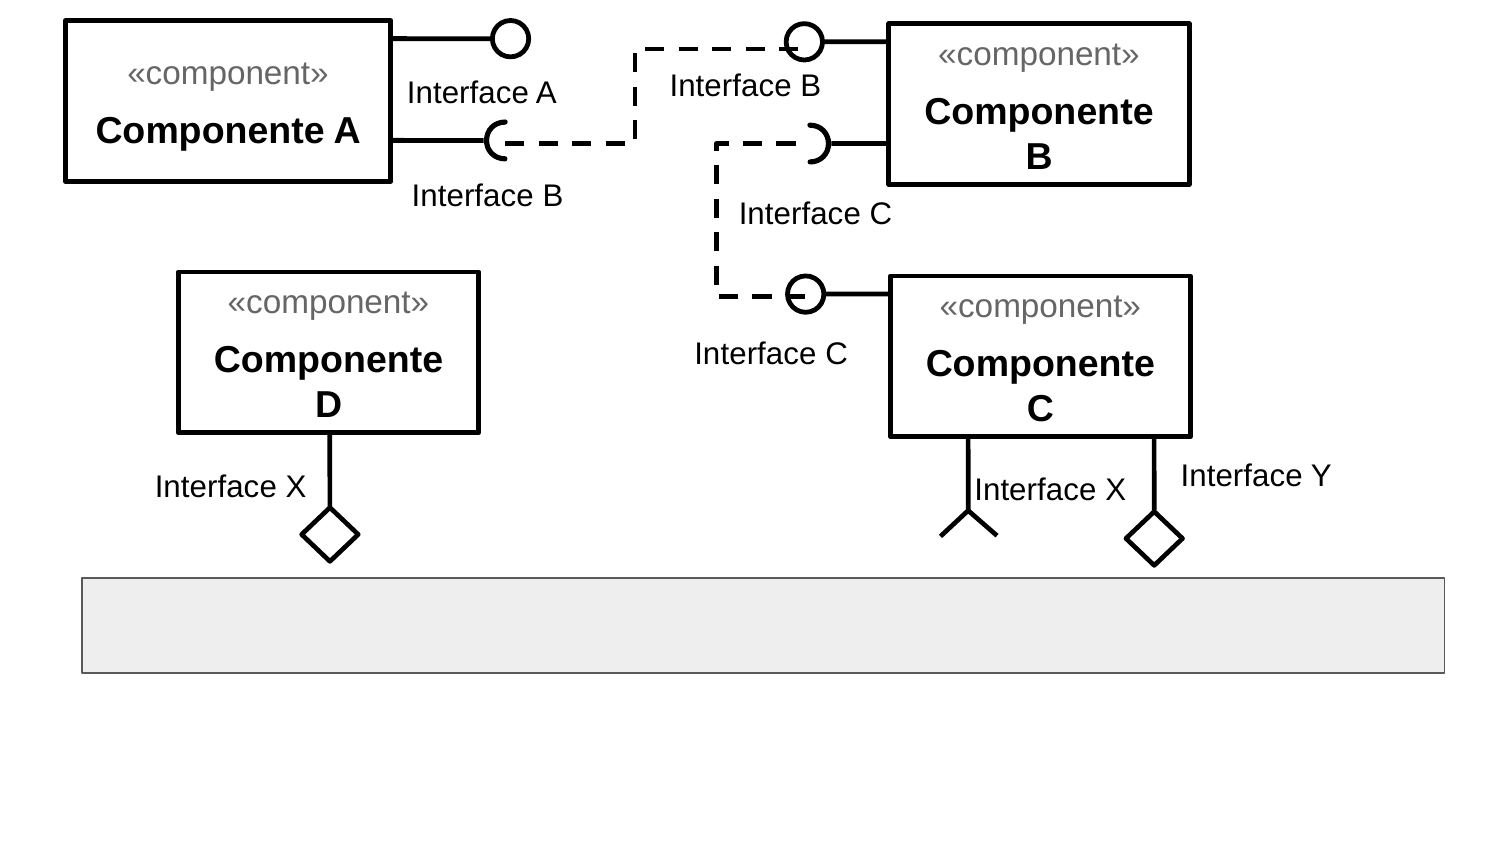

«component»
Componente A
«component»
Componente B
Interface B
Interface A
Interface B
Interface C
«component»
Componente D
«component»
Componente C
Interface C
Interface Y
Interface X
Interface X